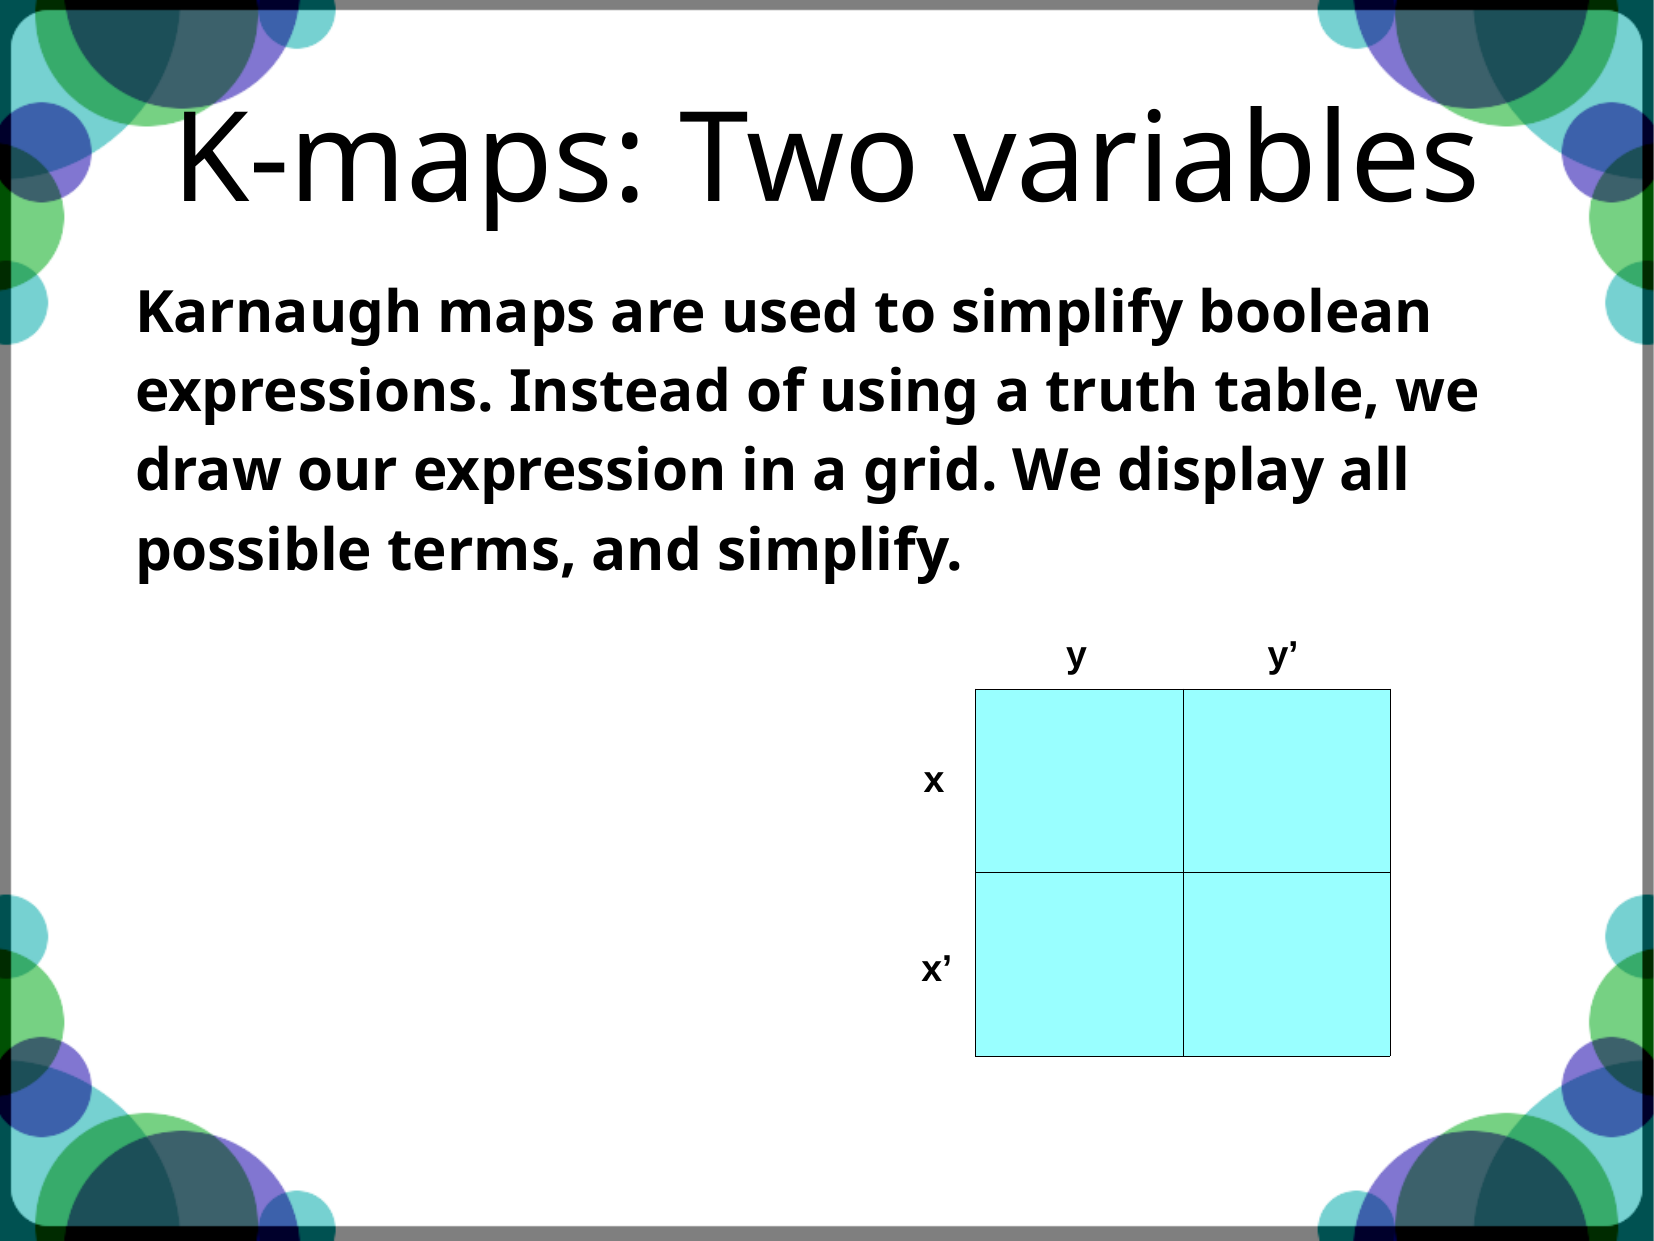

# K-maps: Two variables
Karnaugh maps are used to simplify boolean expressions. Instead of using a truth table, we draw our expression in a grid. We display all possible terms, and simplify.
y
y’
x
| | |
| --- | --- |
| | |
x’